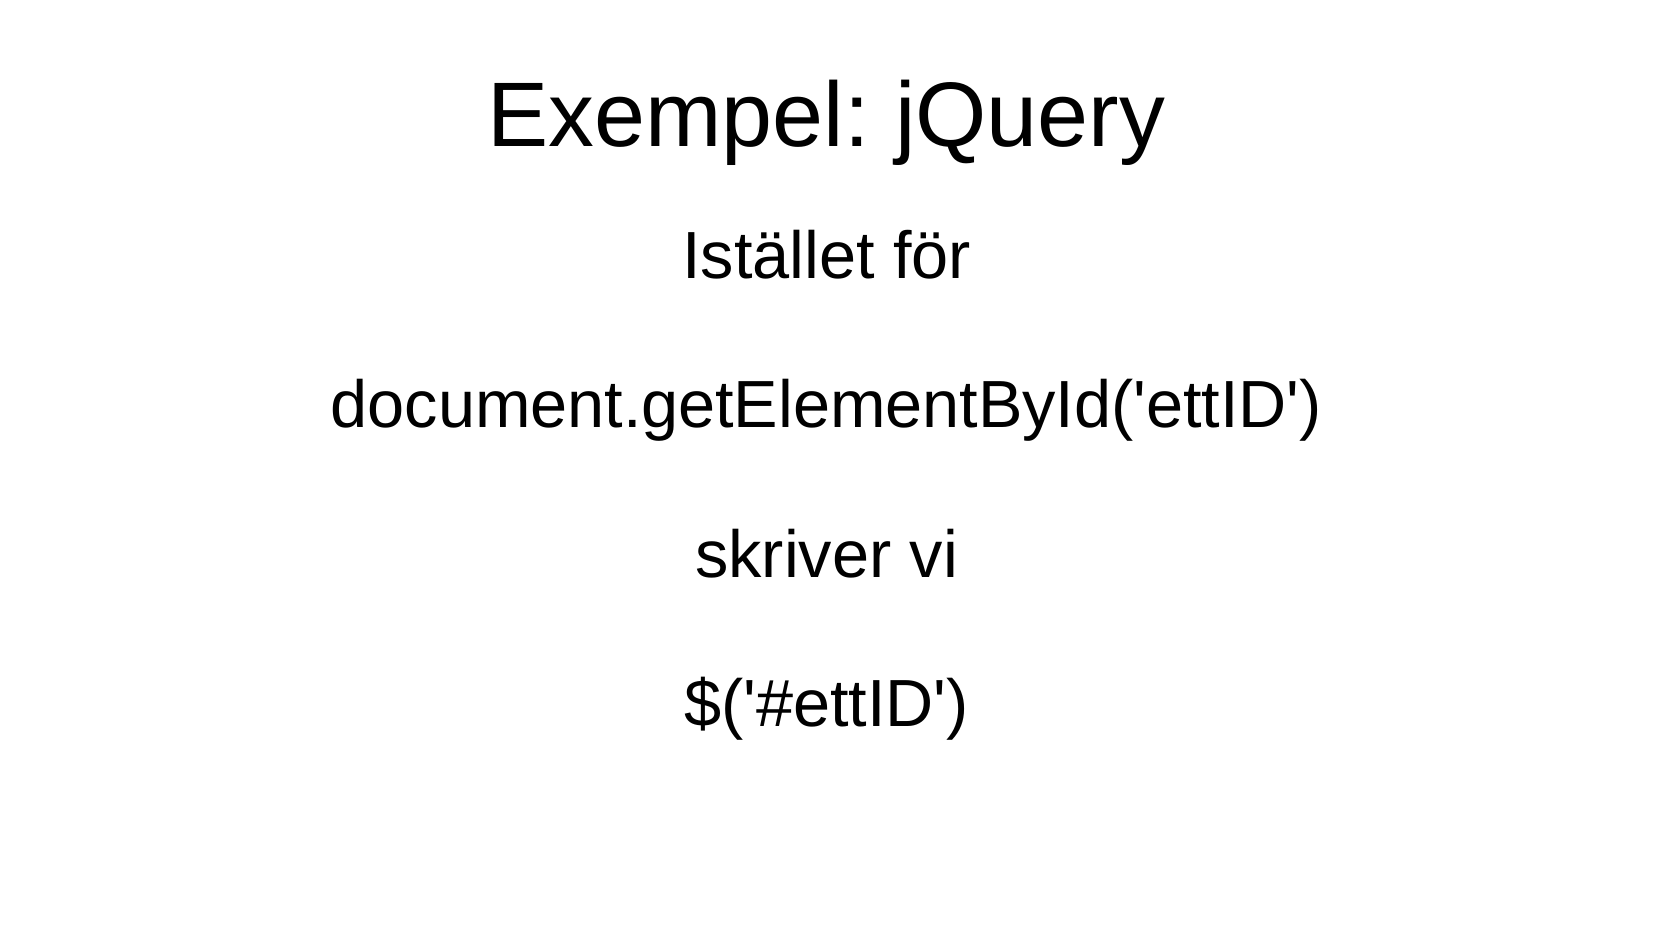

Exempel: jQuery
# Istället för
document.getElementById('ettID')
skriver vi
$('#ettID')